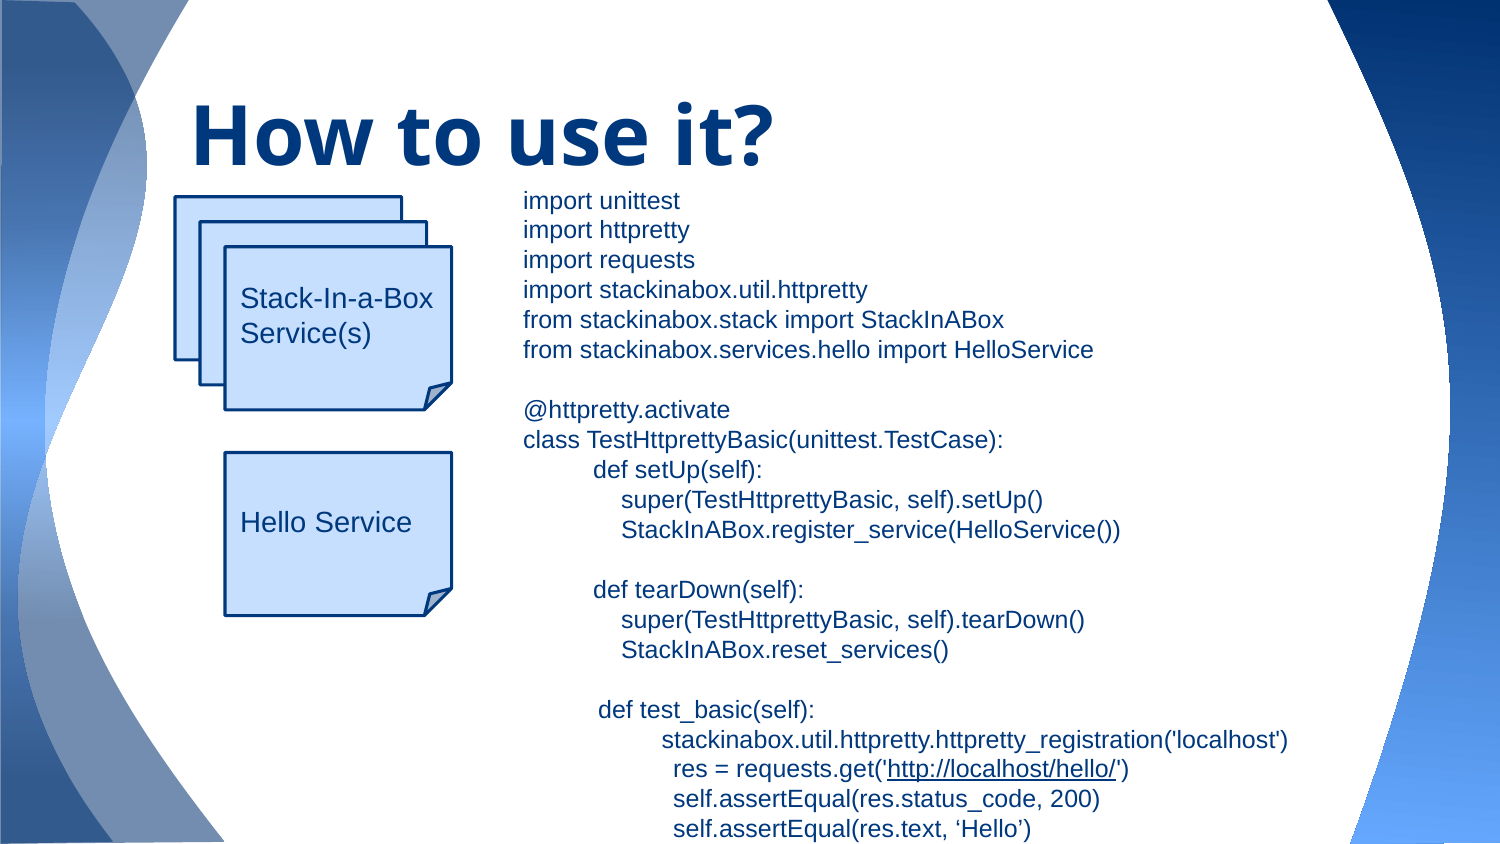

# How to use it?
import unittest
import httpretty
import requests
import stackinabox.util.httpretty
from stackinabox.stack import StackInABox
from stackinabox.services.hello import HelloService
@httpretty.activate
class TestHttprettyBasic(unittest.TestCase):
 def setUp(self):
 super(TestHttprettyBasic, self).setUp()
 StackInABox.register_service(HelloService())
 def tearDown(self):
 super(TestHttprettyBasic, self).tearDown()
 StackInABox.reset_services()
	def test_basic(self):
stackinabox.util.httpretty.httpretty_registration('localhost')
res = requests.get('http://localhost/hello/')
self.assertEqual(res.status_code, 200)
self.assertEqual(res.text, ‘Hello’)
Stack-In-a-Box Service(s)
Hello Service